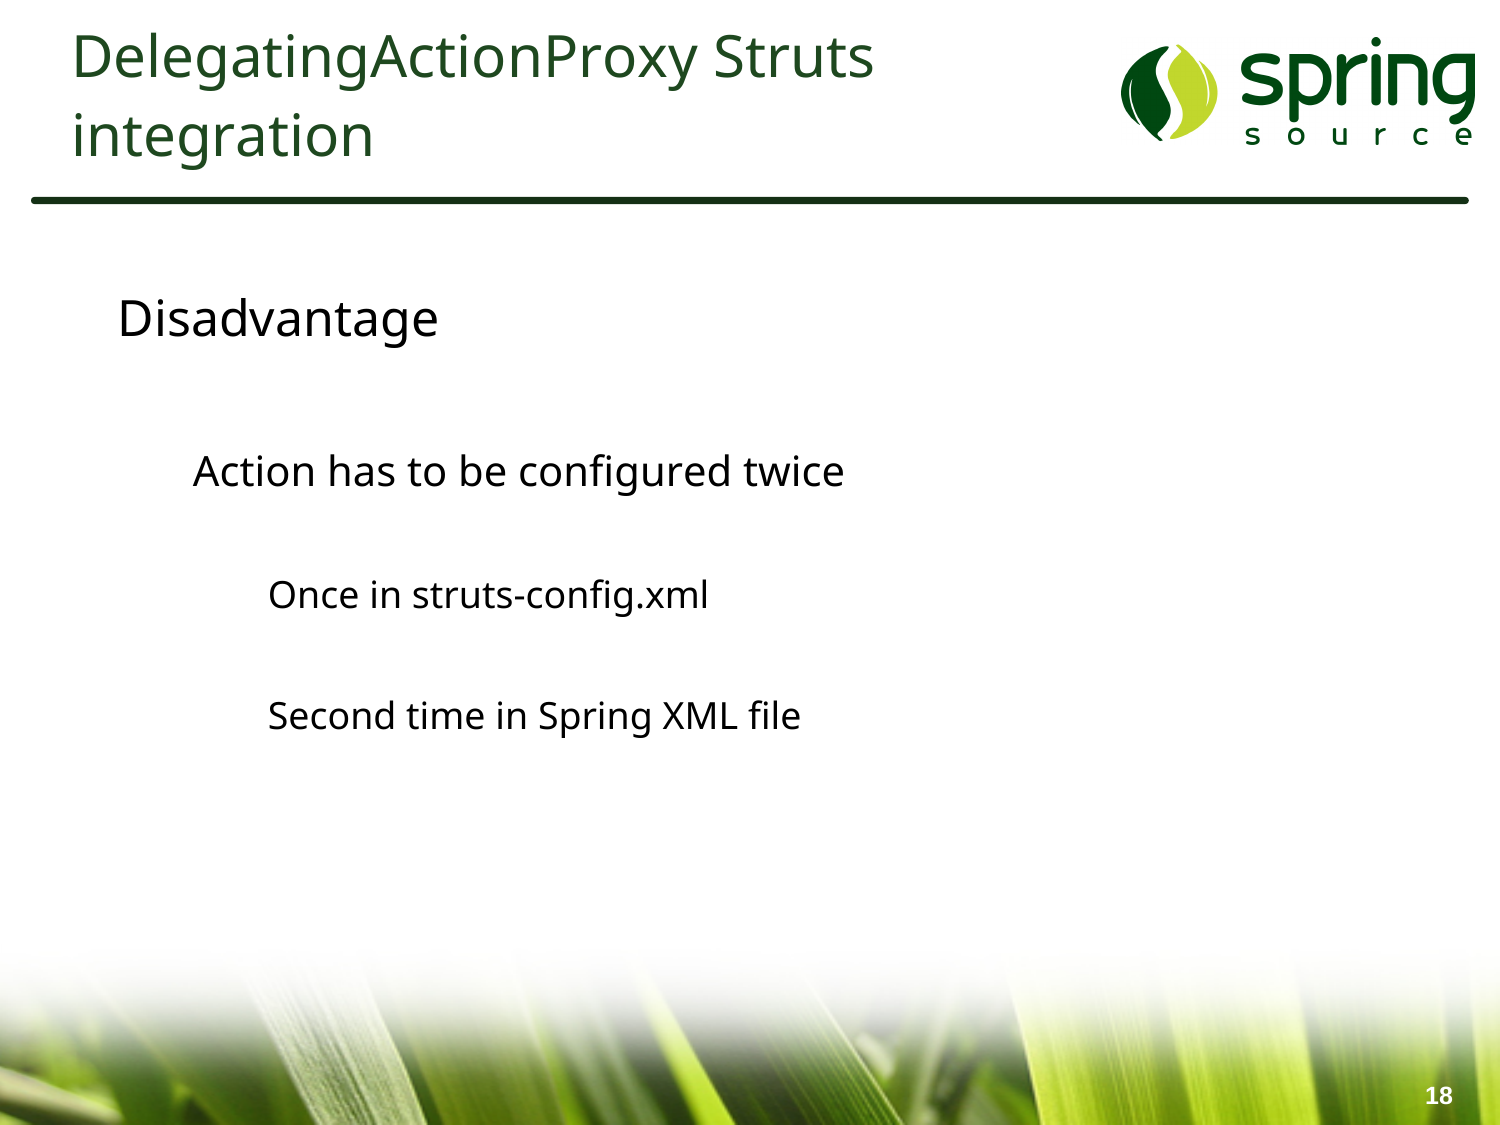

# DelegatingActionProxy Struts integration
Disadvantage
Action has to be configured twice
Once in struts-config.xml
Second time in Spring XML file